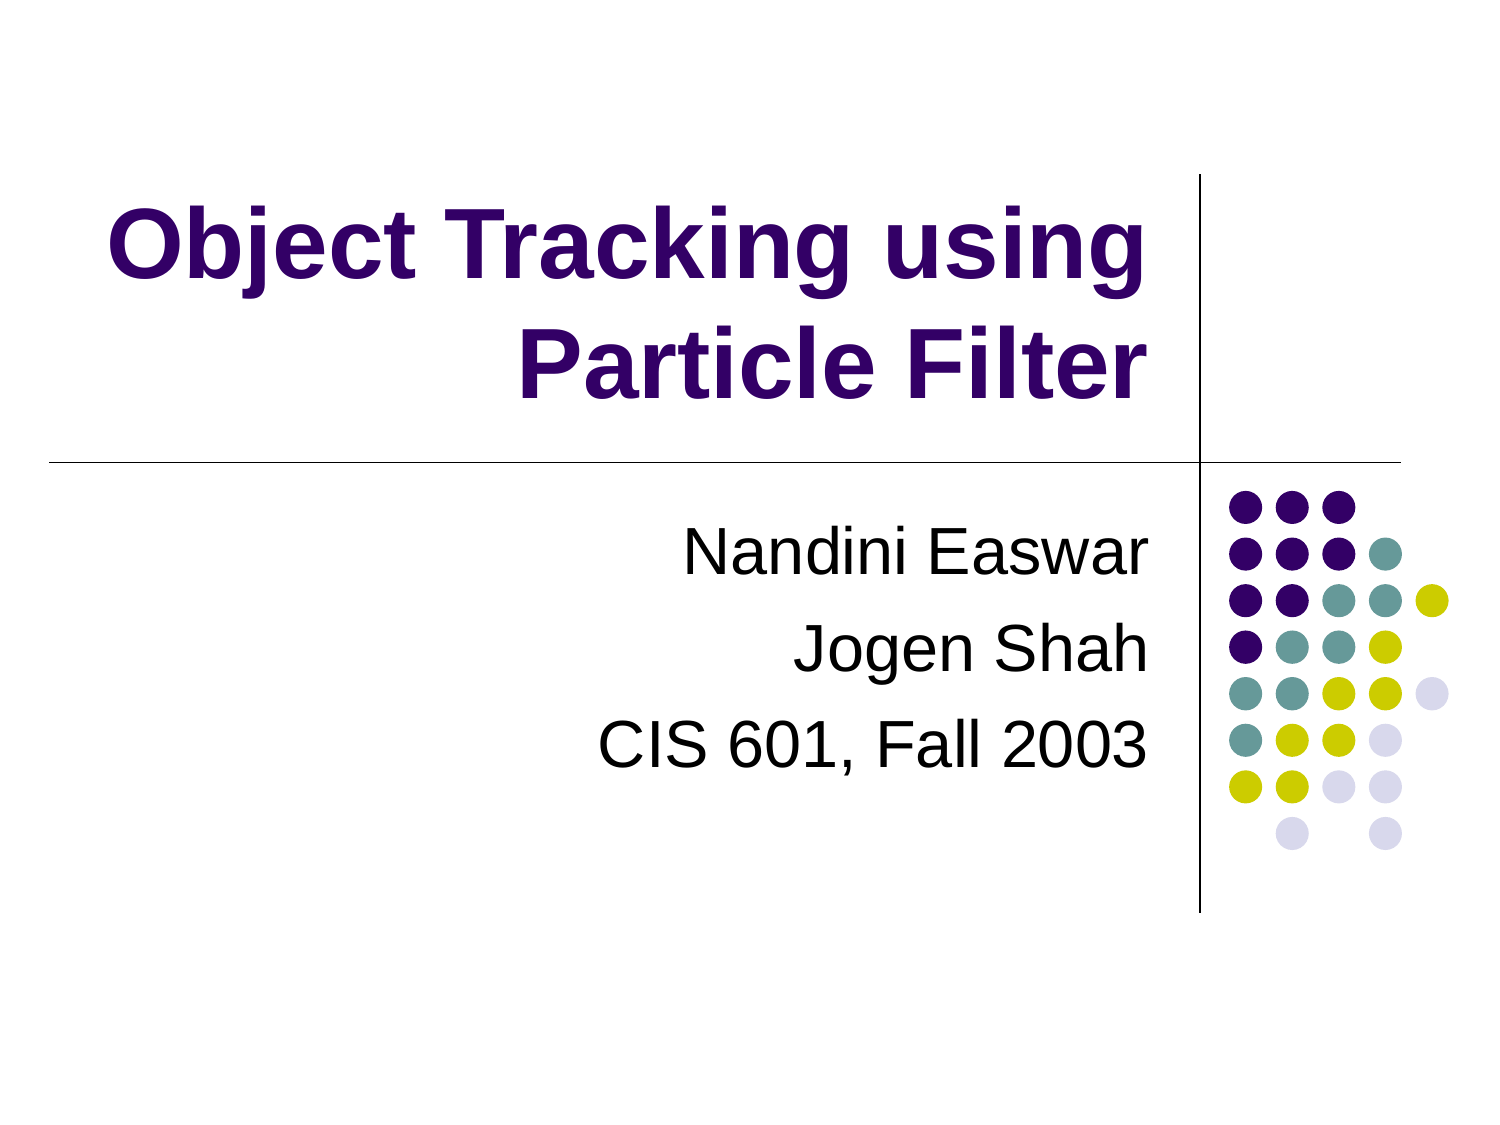

# Object Tracking using Particle Filter
Nandini Easwar
Jogen Shah
CIS 601, Fall 2003